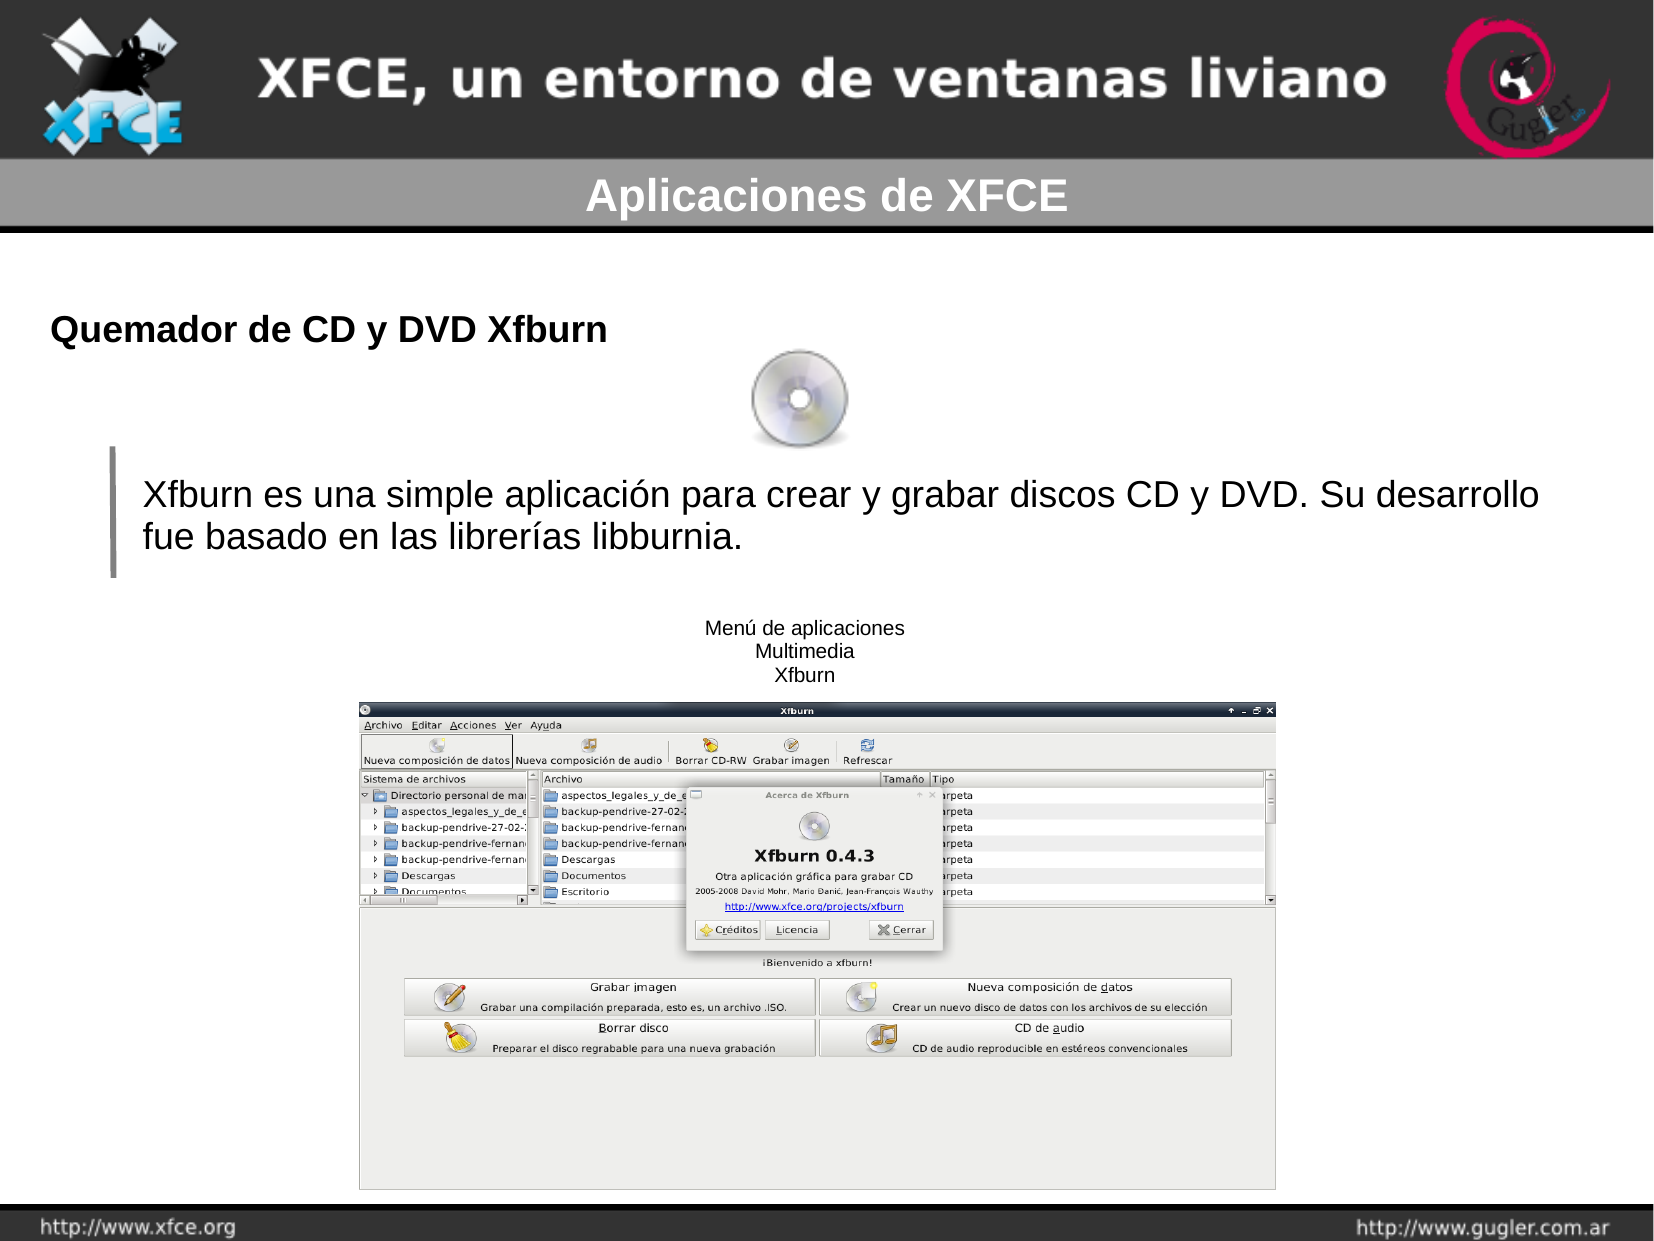

Aplicaciones de XFCE
Quemador de CD y DVD Xfburn
Xfburn es una simple aplicación para crear y grabar discos CD y DVD. Su desarrollo fue basado en las librerías libburnia.
Menú de aplicaciones
Multimedia
Xfburn